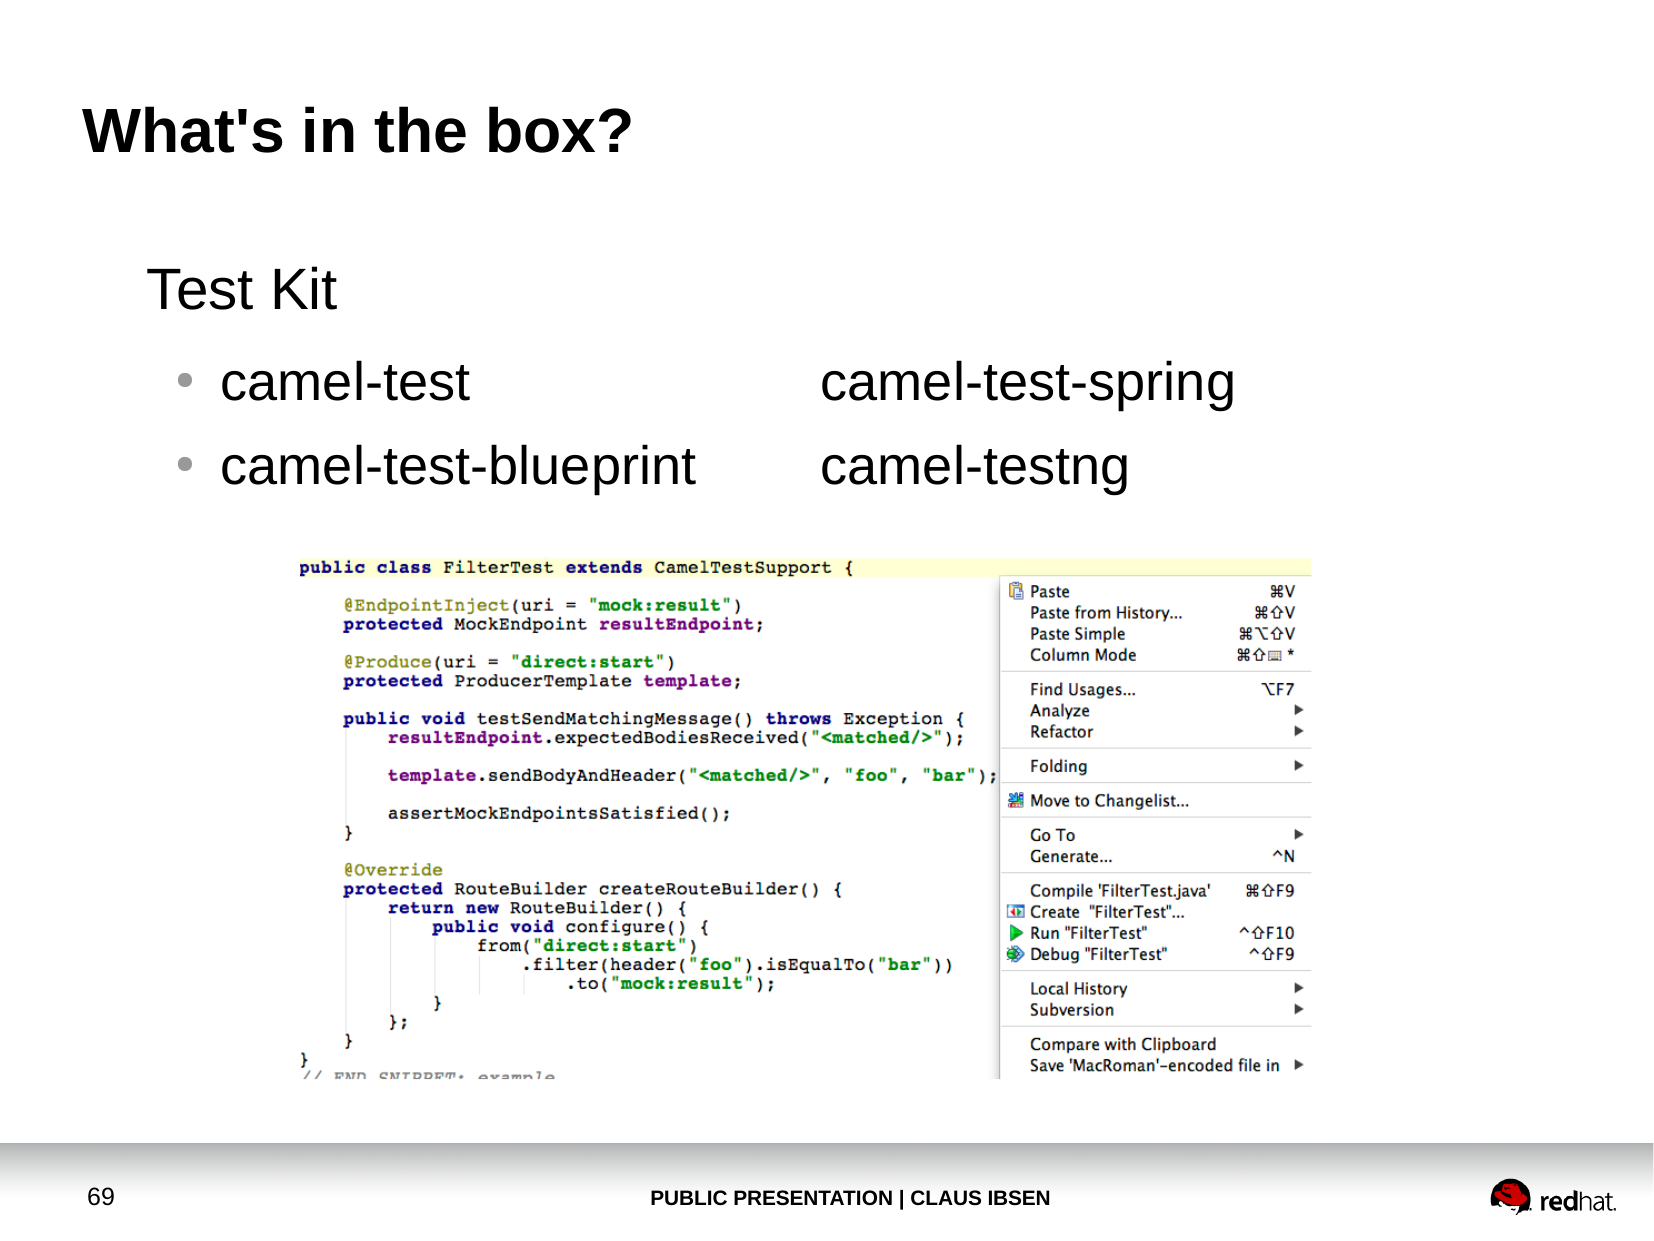

# What's in the box?
Test Kit
camel-test					camel-test-spring
camel-test-blueprint		camel-testng